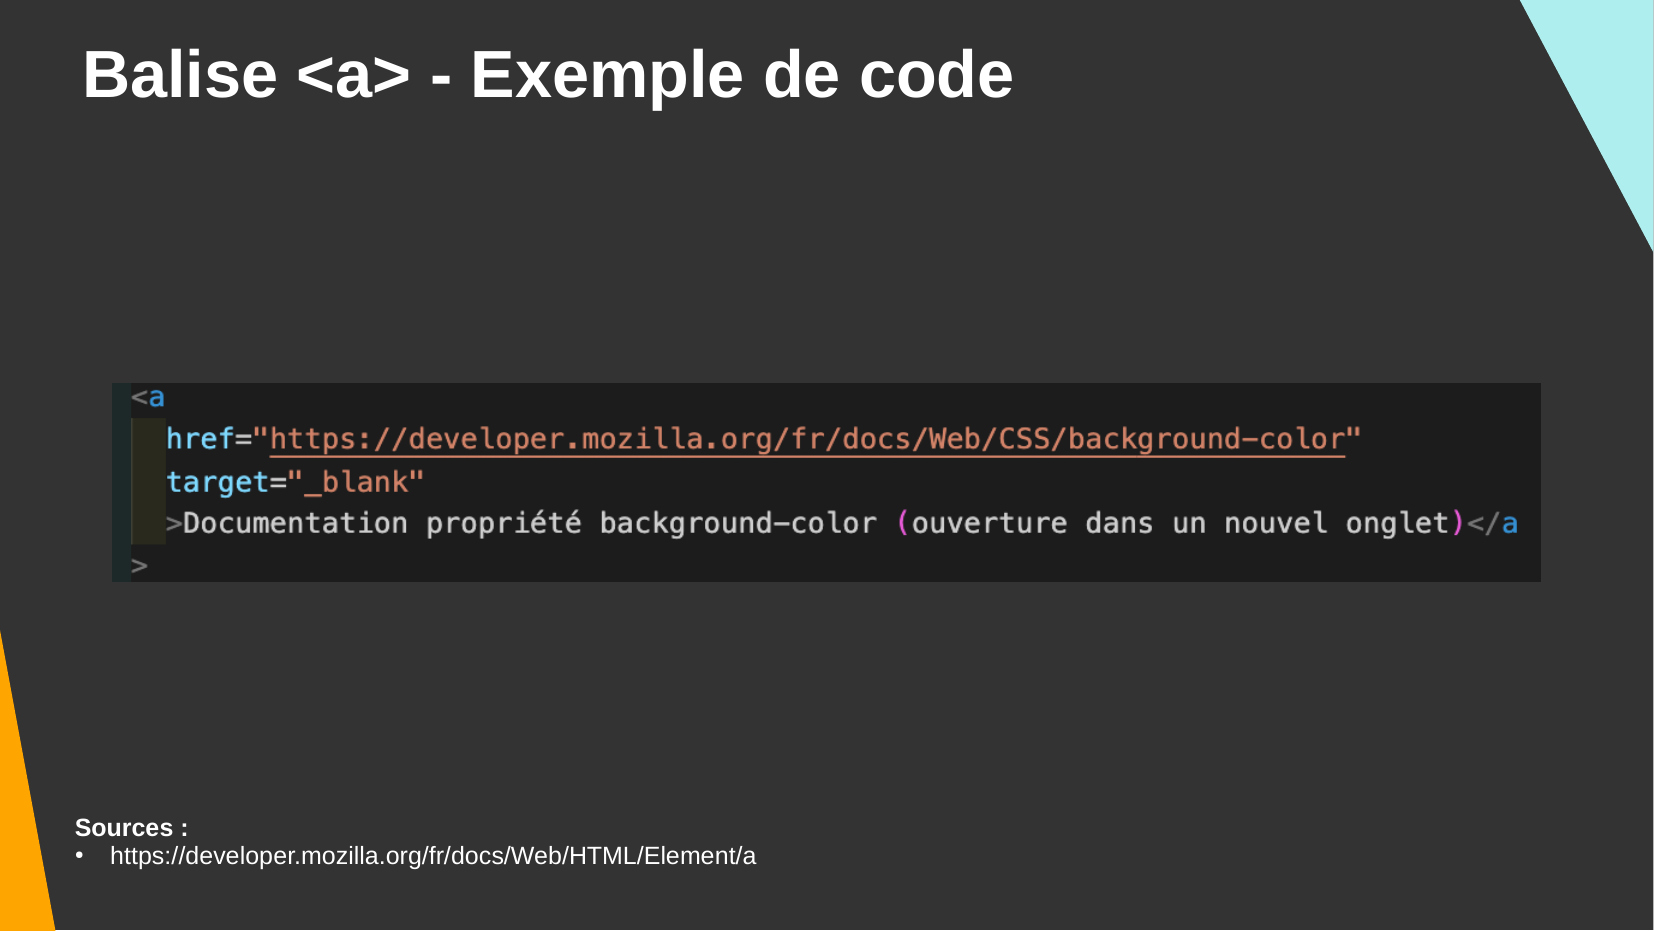

# Balise <a> - Exemple de code
Sources :
https://developer.mozilla.org/fr/docs/Web/HTML/Element/a